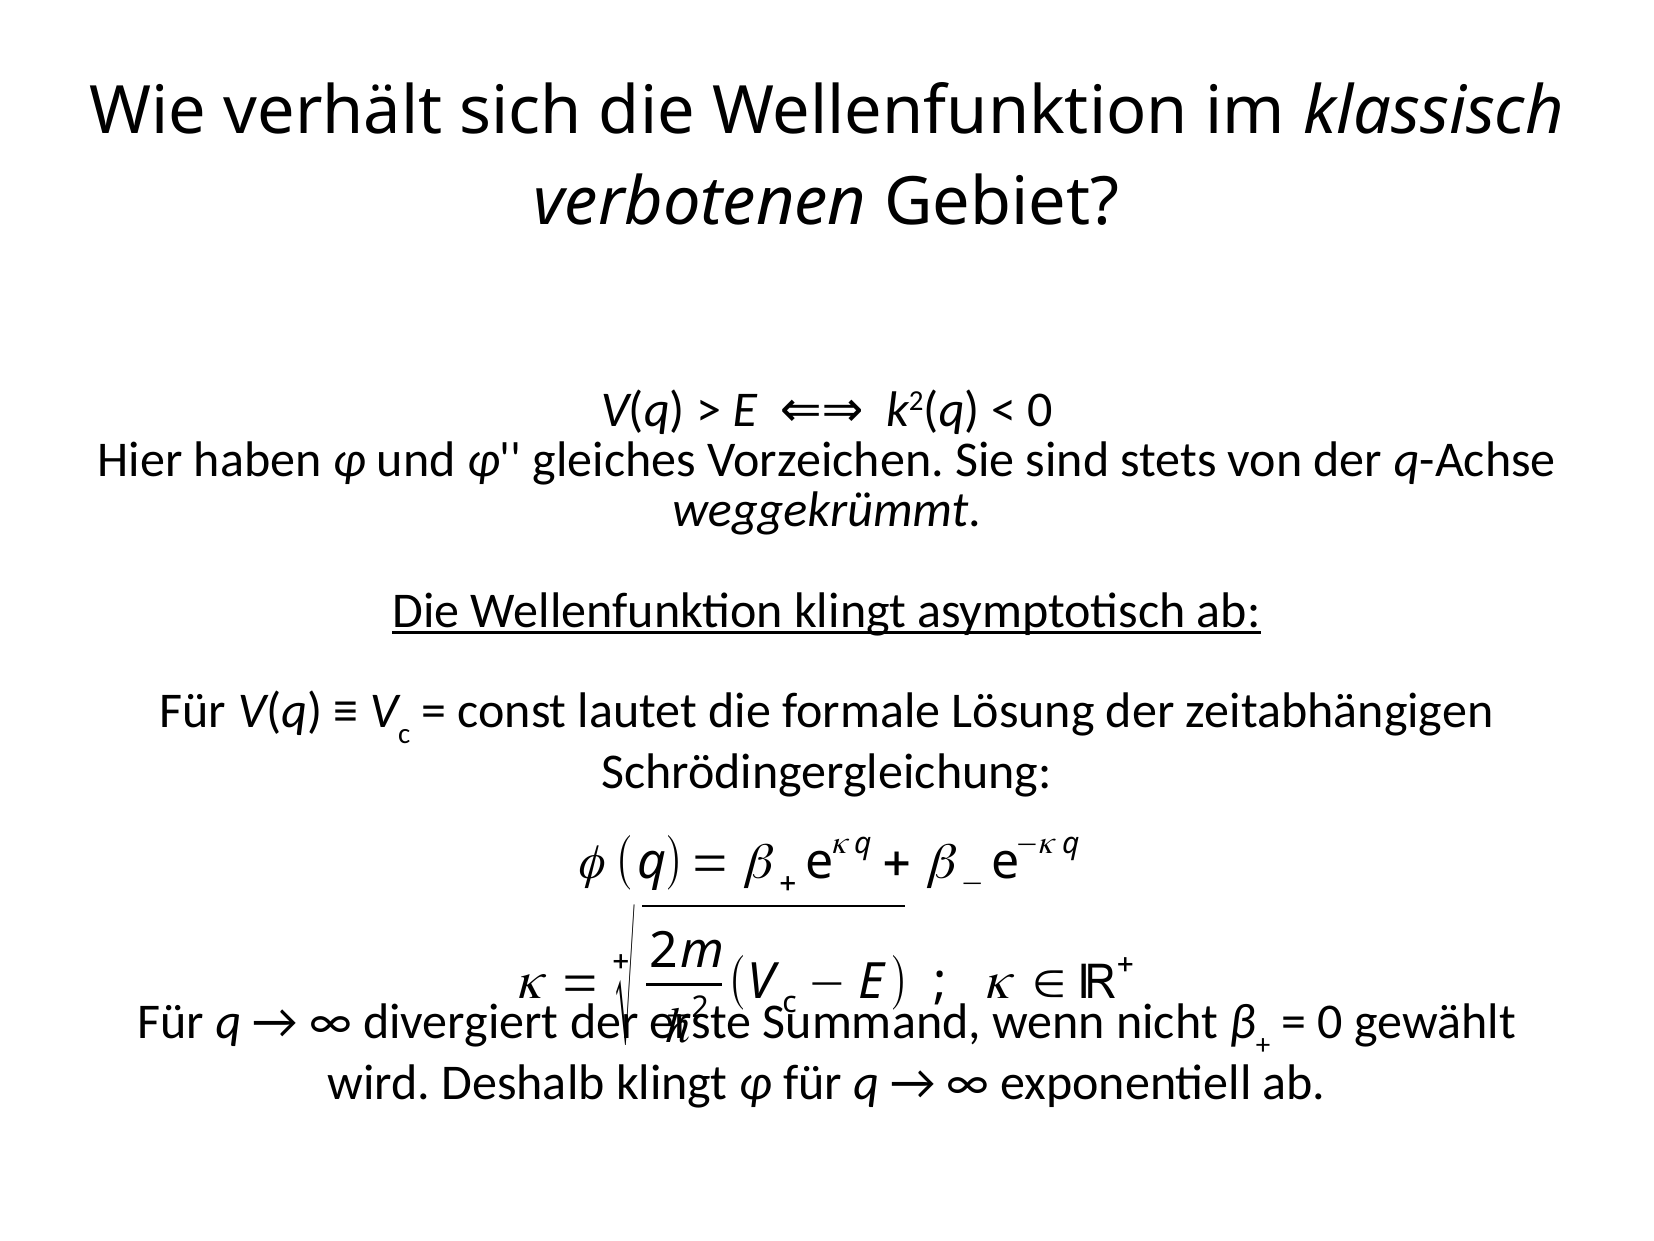

# Wie verhält sich die Wellenfunktion im klassisch verbotenen Gebiet?
V(q) > E ⇐⇒ k2(q) < 0
Hier haben φ und φ'' gleiches Vorzeichen. Sie sind stets von der q-Achse weggekrümmt.
Die Wellenfunktion klingt asymptotisch ab:
Für V(q) ≡ Vc = const lautet die formale Lösung der zeitabhängigen Schrödingergleichung:
Für q → ∞ divergiert der erste Summand, wenn nicht β+ = 0 gewählt wird. Deshalb klingt φ für q → ∞ exponentiell ab.